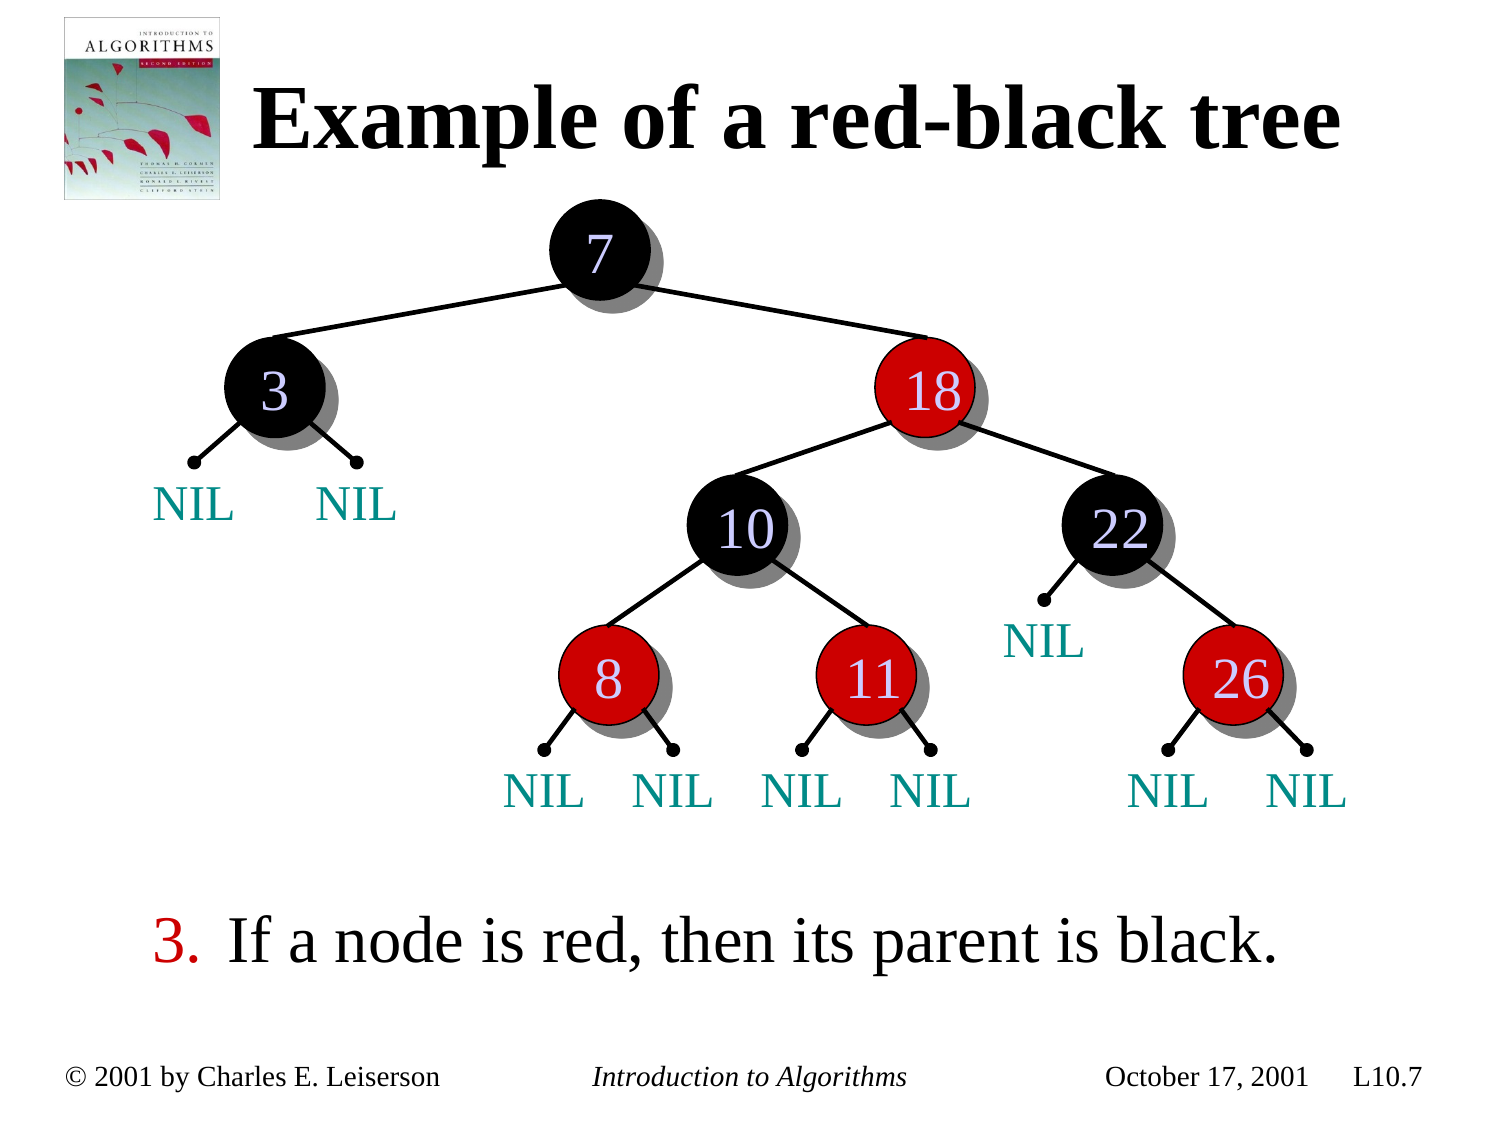

# Example of a red-black tree
7
3
18
NIL
NIL
10
22
NIL
8
11
26
NIL
NIL
NIL
NIL
NIL
NIL
If a node is red, then its parent is black.
Introduction to Algorithms
October 17, 2001 L10.